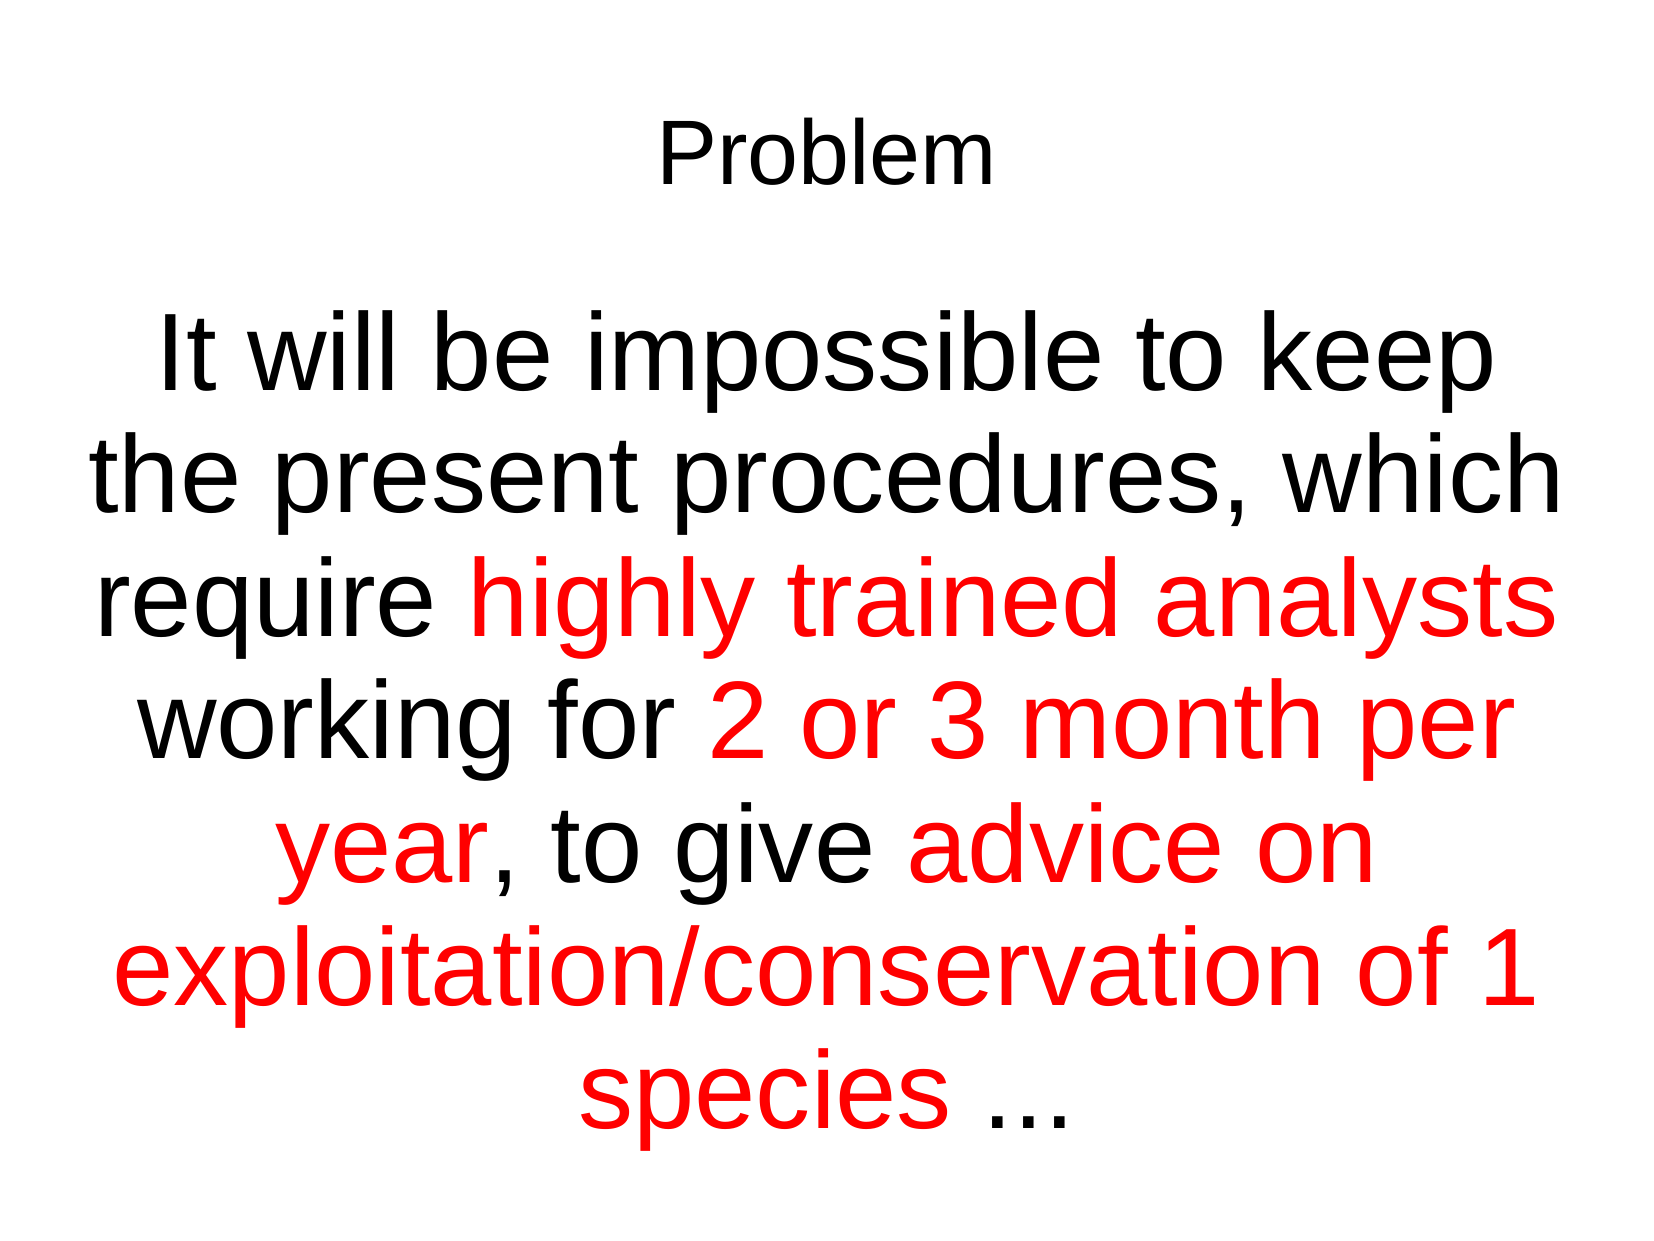

Problem
# It will be impossible to keep the present procedures, which require highly trained analysts working for 2 or 3 month per year, to give advice on exploitation/conservation of 1 species ...